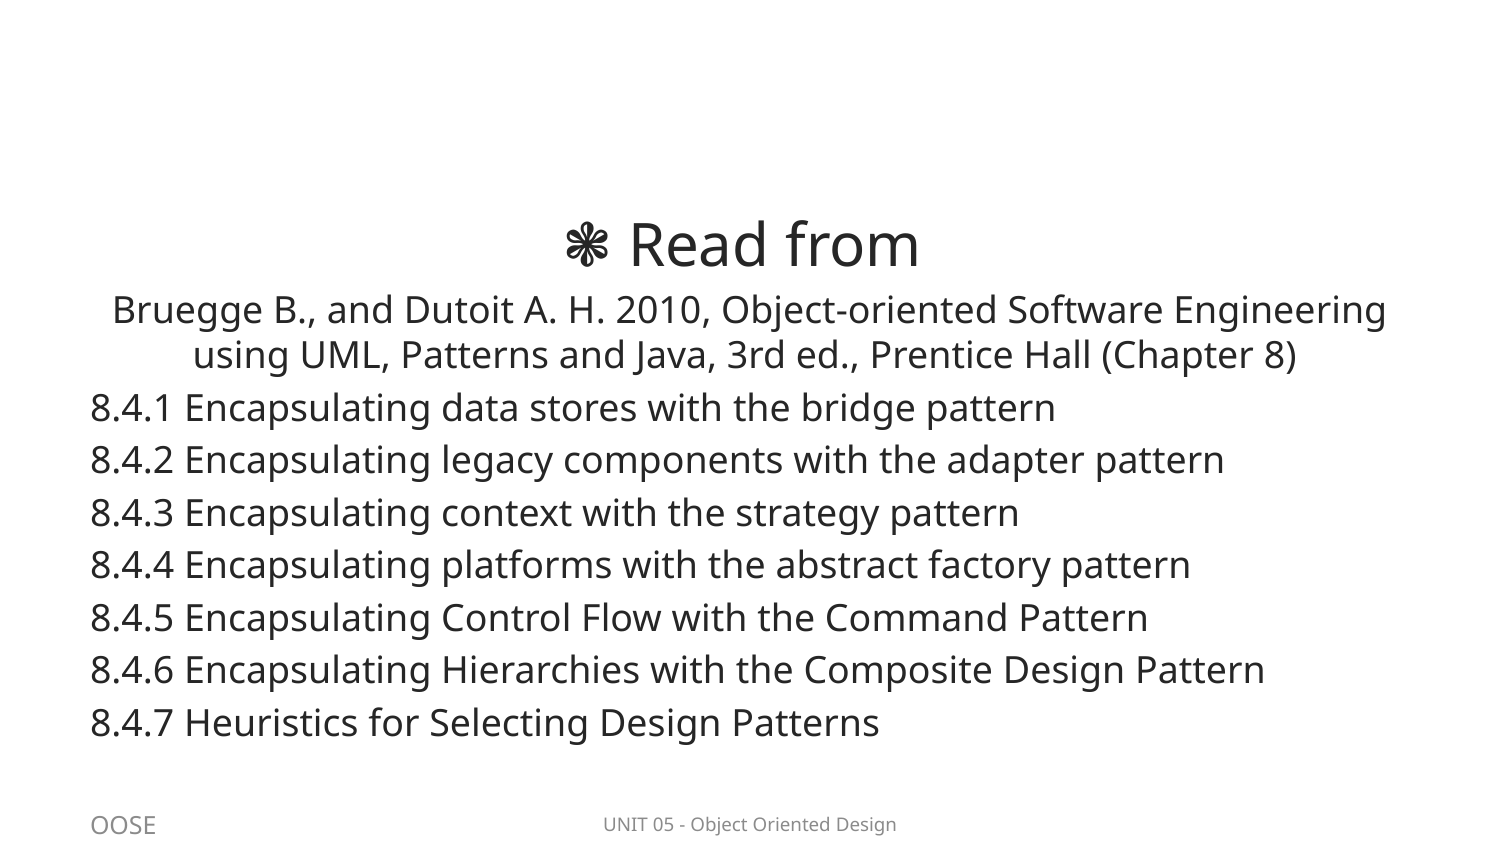

#
❃ Read from
Bruegge B., and Dutoit A. H. 2010, Object-oriented Software Engineering using UML, Patterns and Java, 3rd ed., Prentice Hall (Chapter 8)
8.4.1 Encapsulating data stores with the bridge pattern
8.4.2 Encapsulating legacy components with the adapter pattern
8.4.3 Encapsulating context with the strategy pattern
8.4.4 Encapsulating platforms with the abstract factory pattern
8.4.5 Encapsulating Control Flow with the Command Pattern
8.4.6 Encapsulating Hierarchies with the Composite Design Pattern
8.4.7 Heuristics for Selecting Design Patterns
OOSE
UNIT 05 - Object Oriented Design